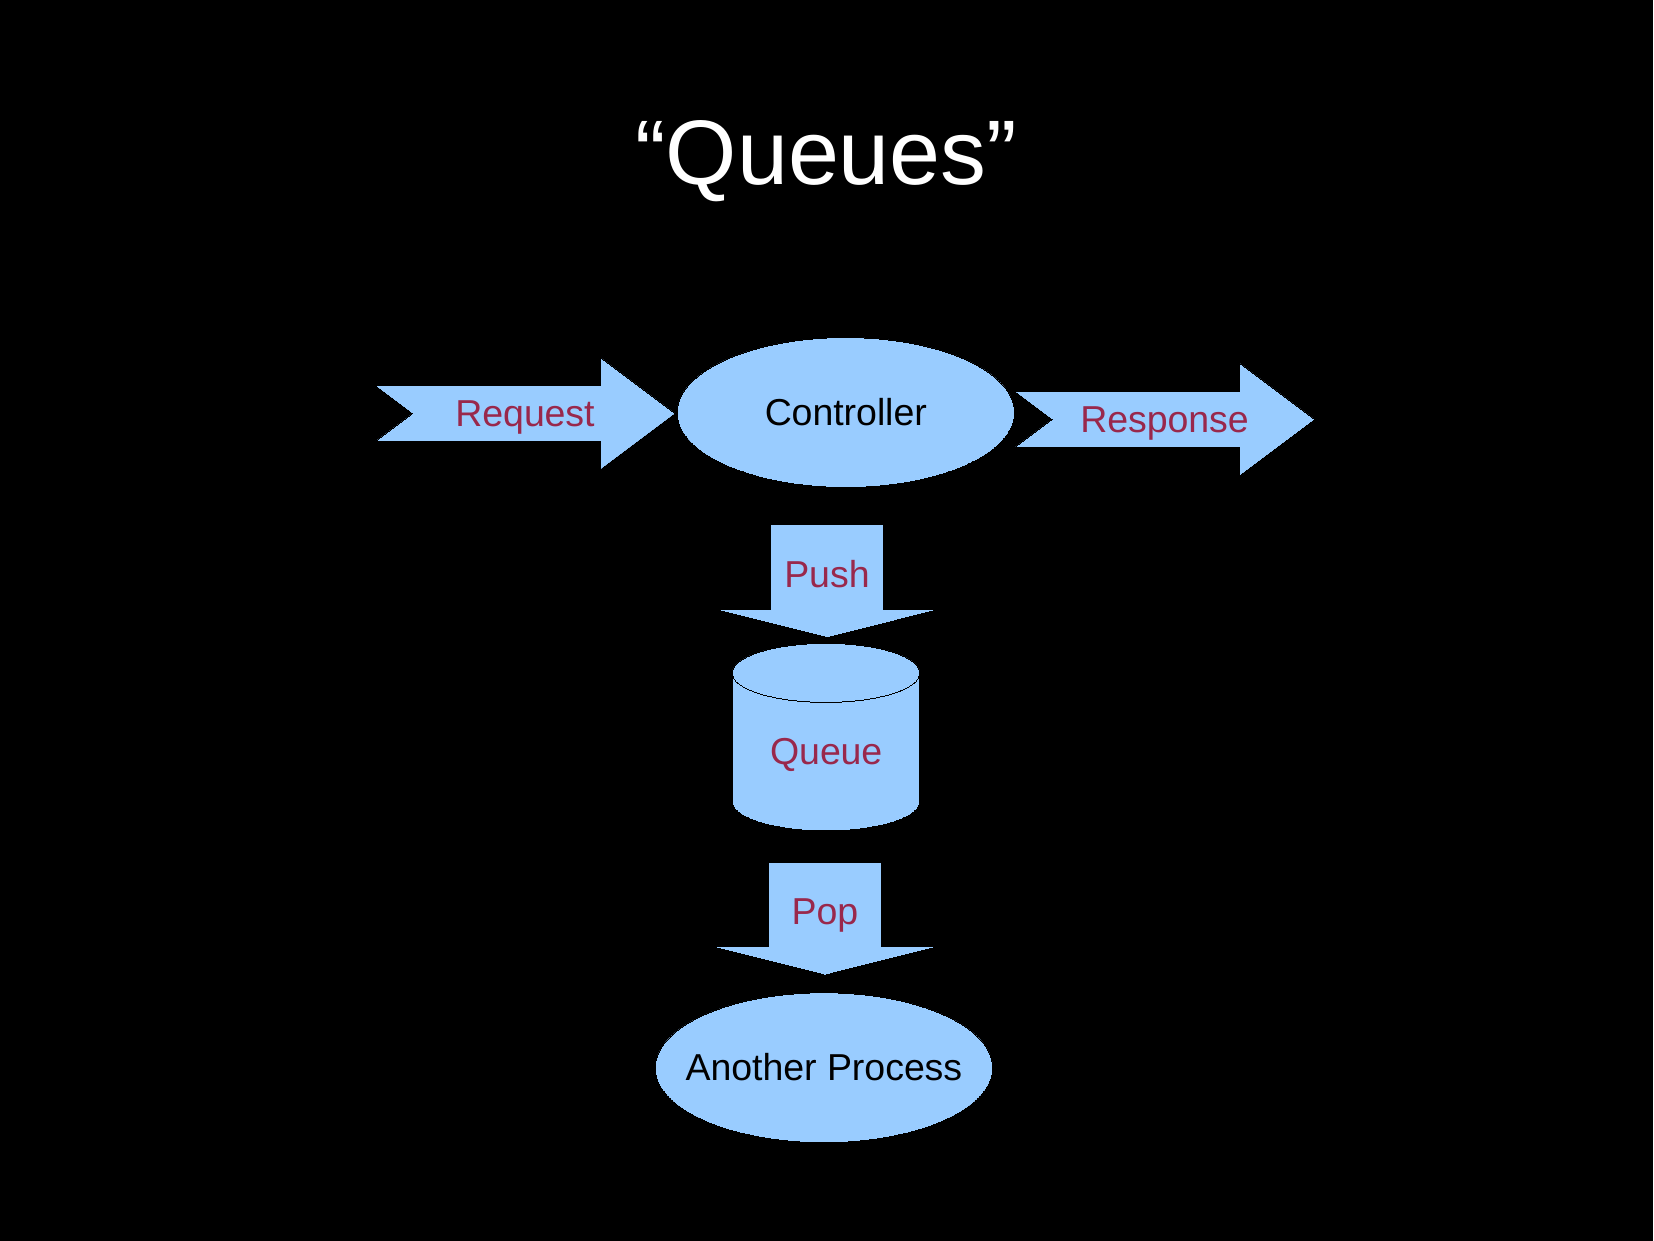

# “Queues”
Controller
Request
Response
Push
Queue
Pop
Another Process